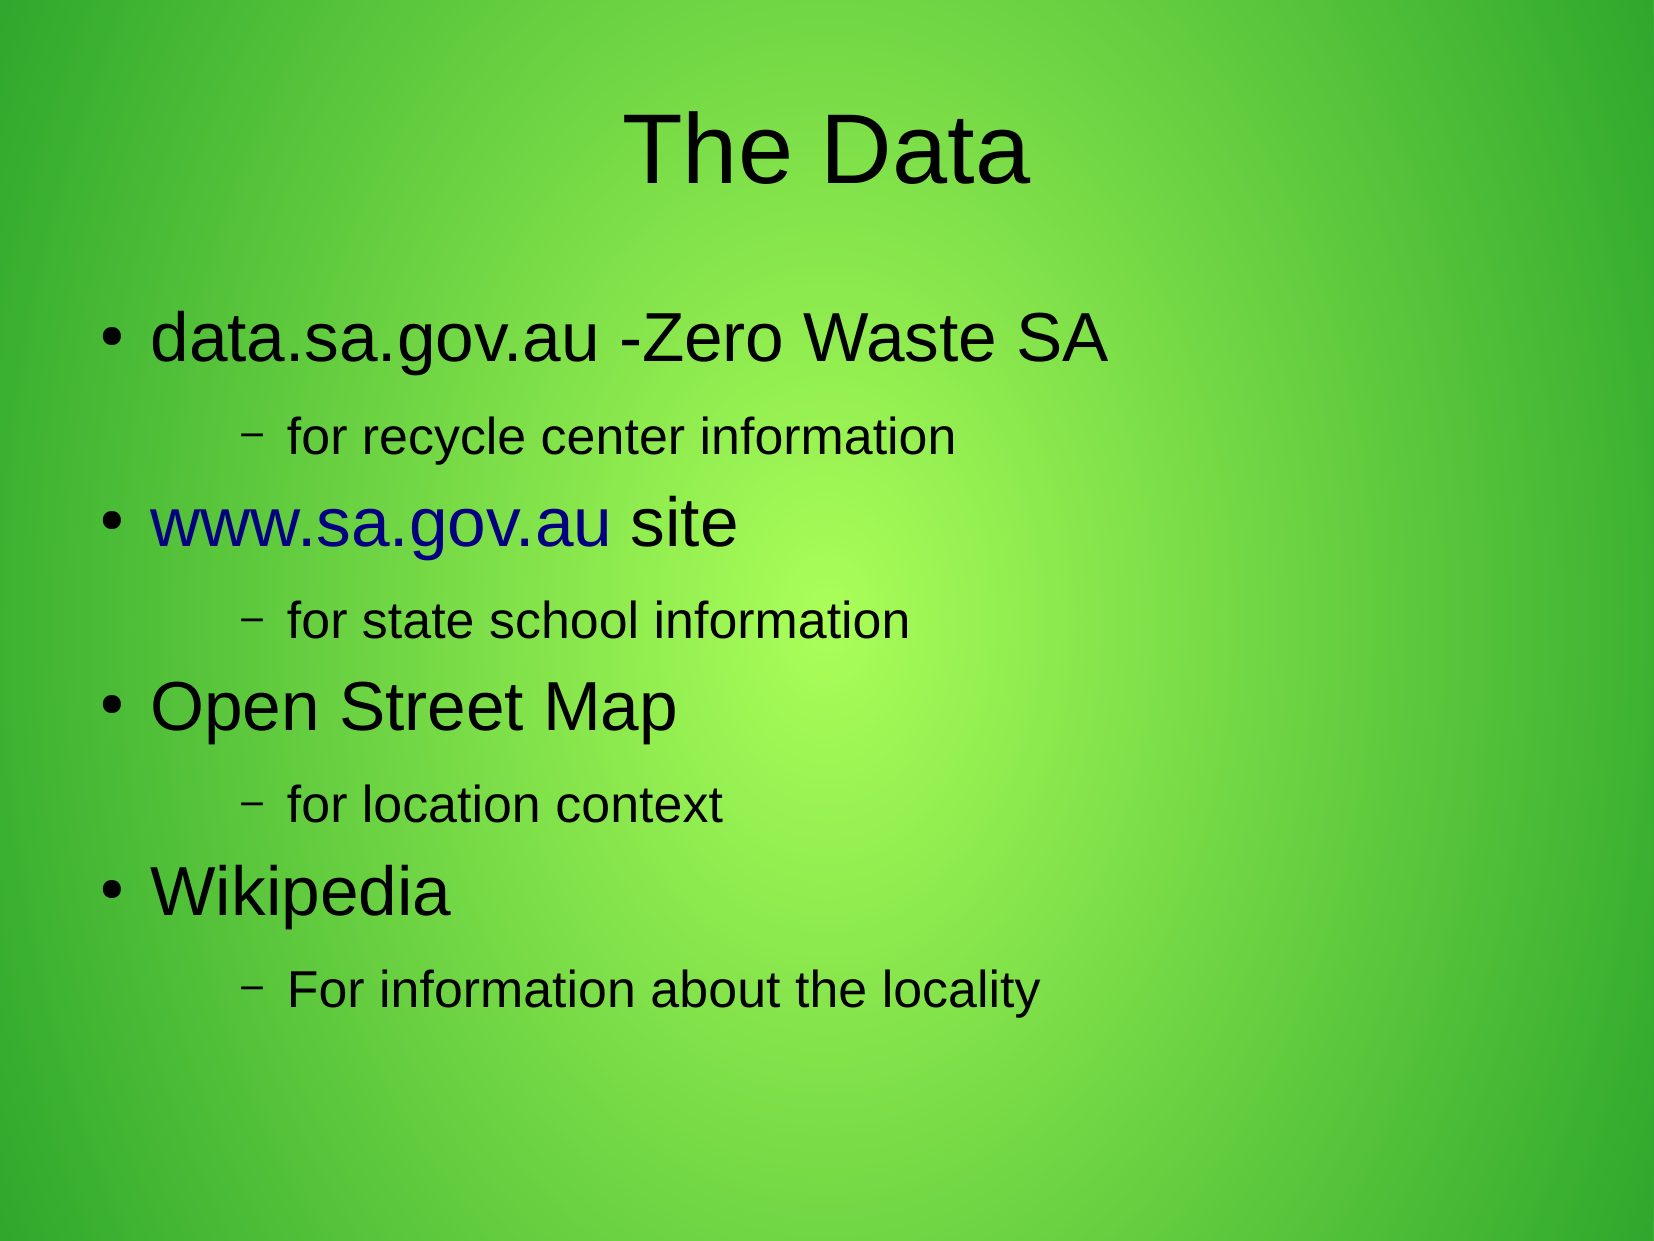

# The Data
data.sa.gov.au -Zero Waste SA
for recycle center information
www.sa.gov.au site
for state school information
Open Street Map
for location context
Wikipedia
For information about the locality